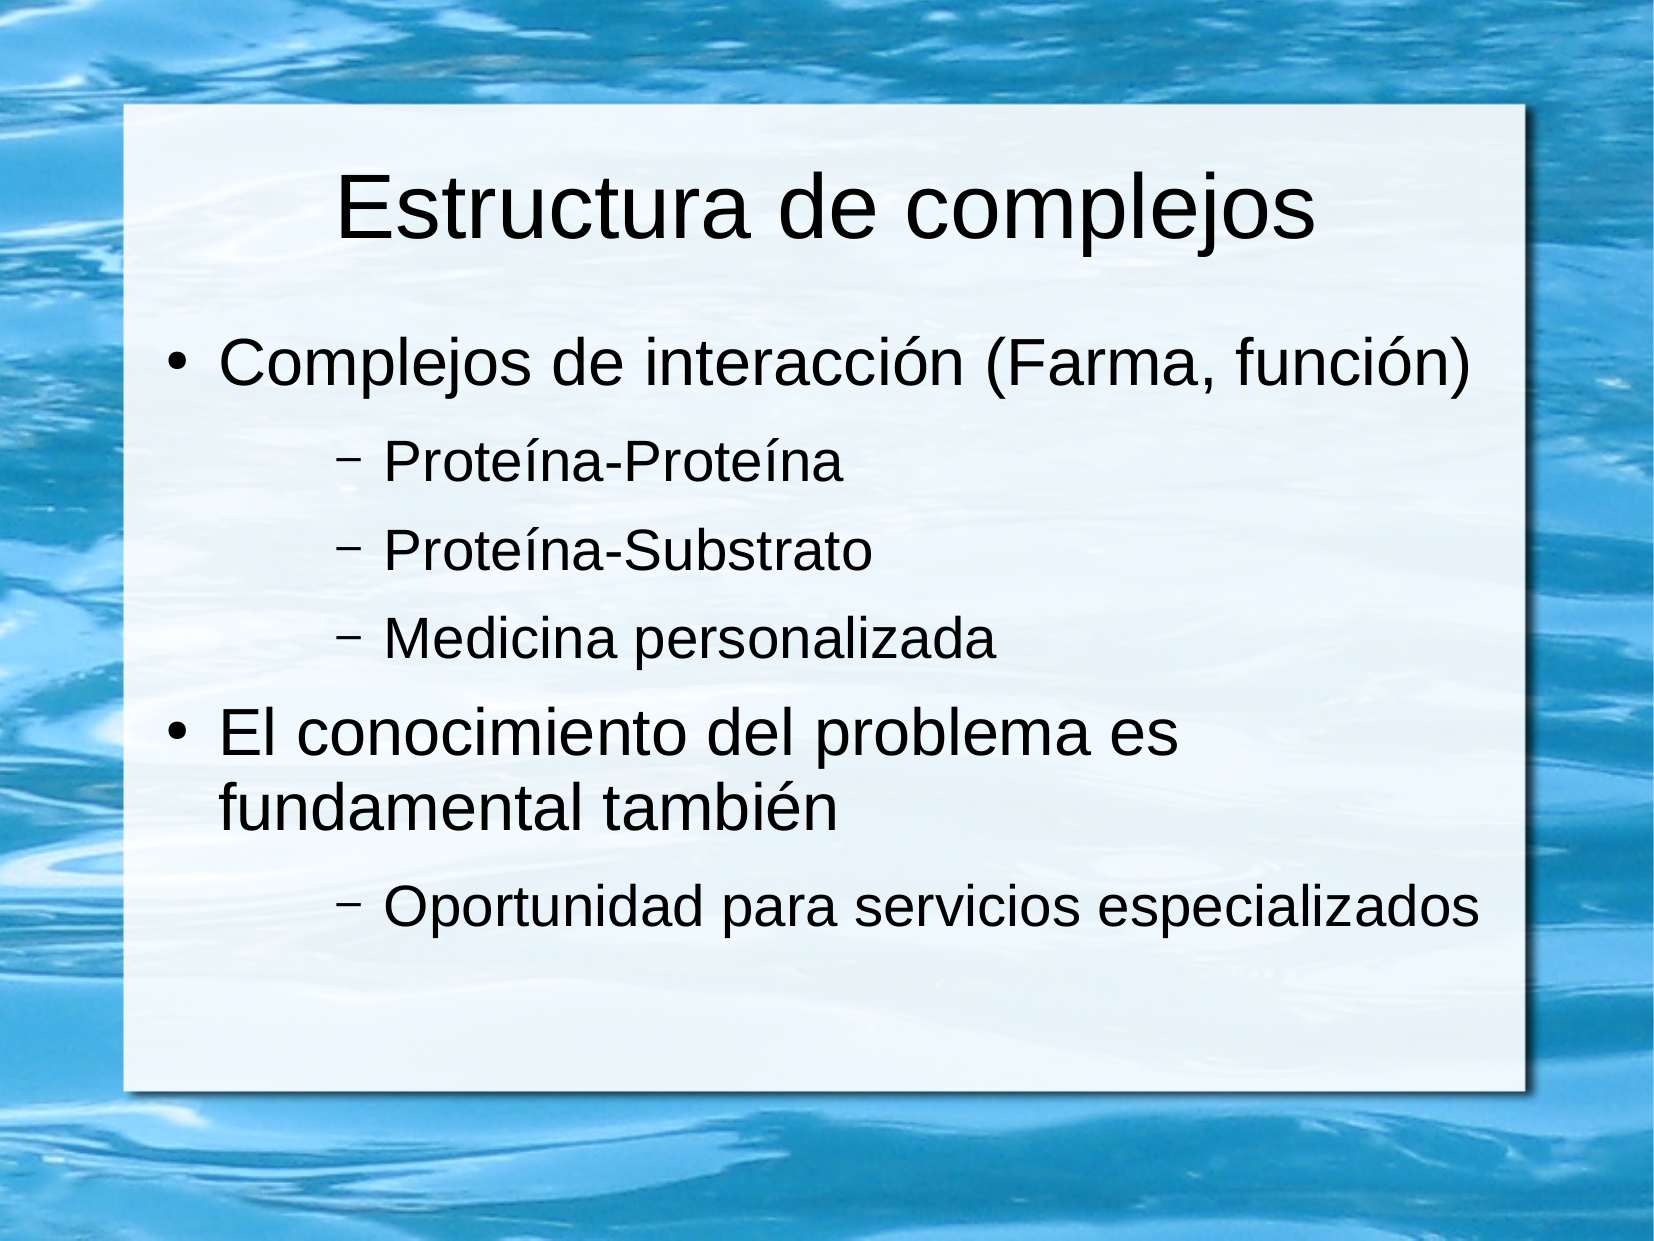

# Estructura de complejos
Complejos de interacción (Farma, función)
Proteína-Proteína
Proteína-Substrato
Medicina personalizada
El conocimiento del problema es fundamental también
Oportunidad para servicios especializados